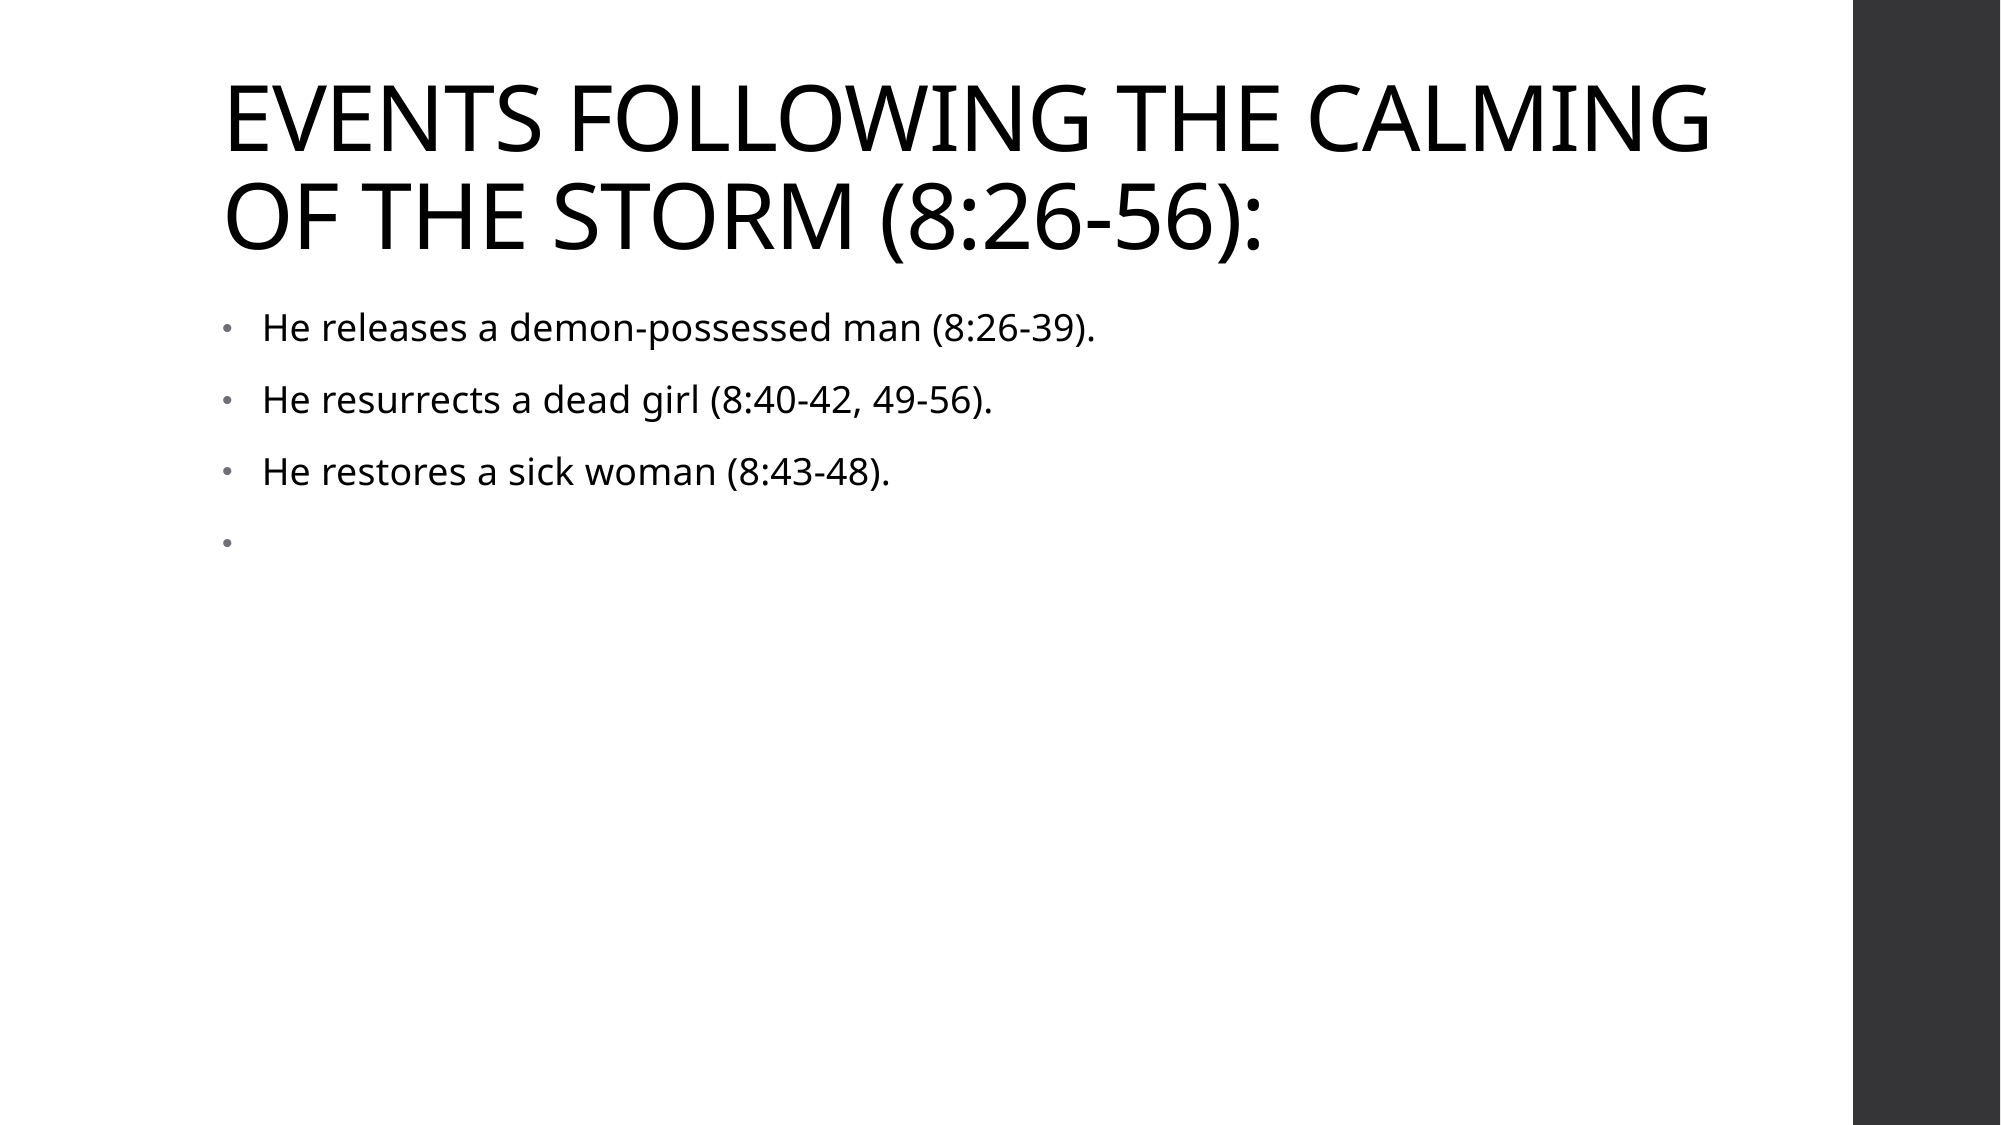

# EVENTS FOLLOWING THE CALMING OF THE STORM (8:26-56):
 He releases a demon-possessed man (8:26-39).
 He resurrects a dead girl (8:40-42, 49-56).
 He restores a sick woman (8:43-48).